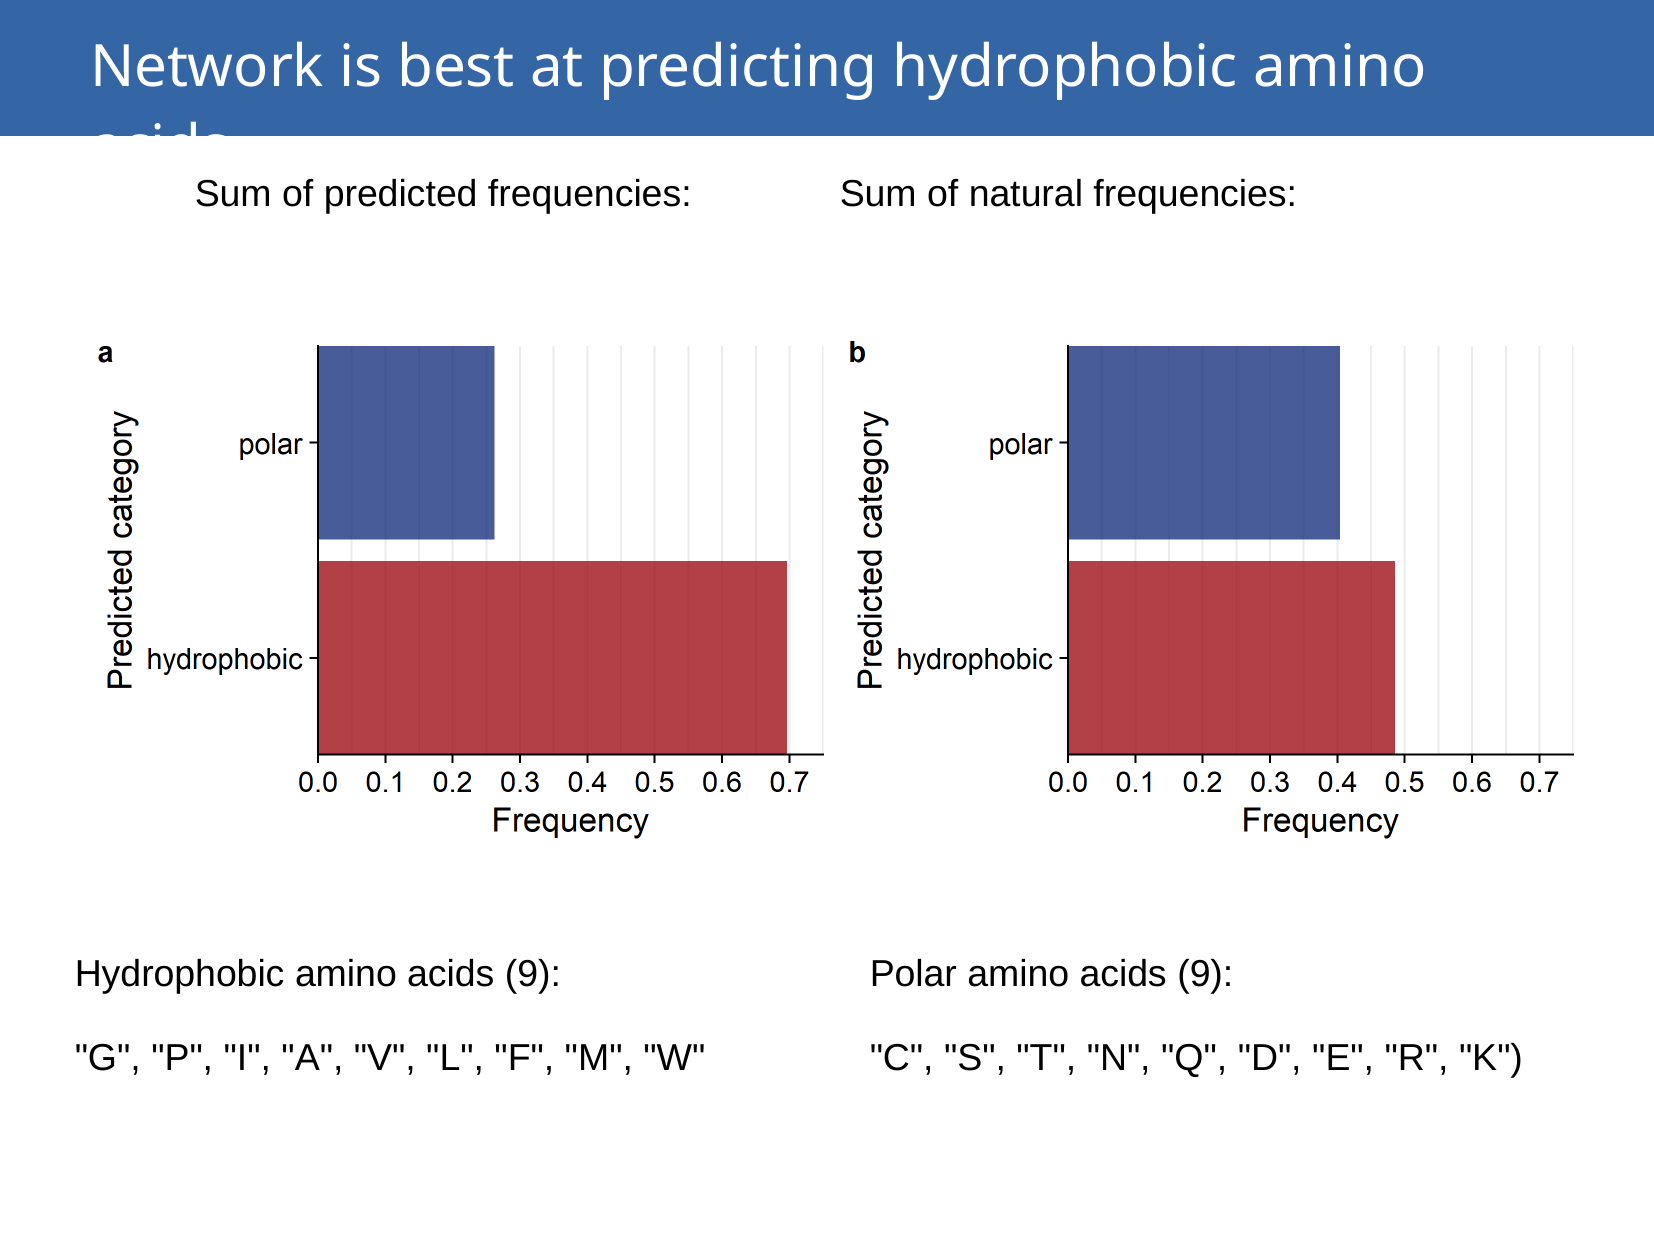

Network is best at predicting hydrophobic amino acids.
Sum of predicted frequencies:
Sum of natural frequencies:
Hydrophobic amino acids (9):
"G", "P", "I", "A", "V", "L", "F", "M", "W"
Polar amino acids (9):
"C", "S", "T", "N", "Q", "D", "E", "R", "K")